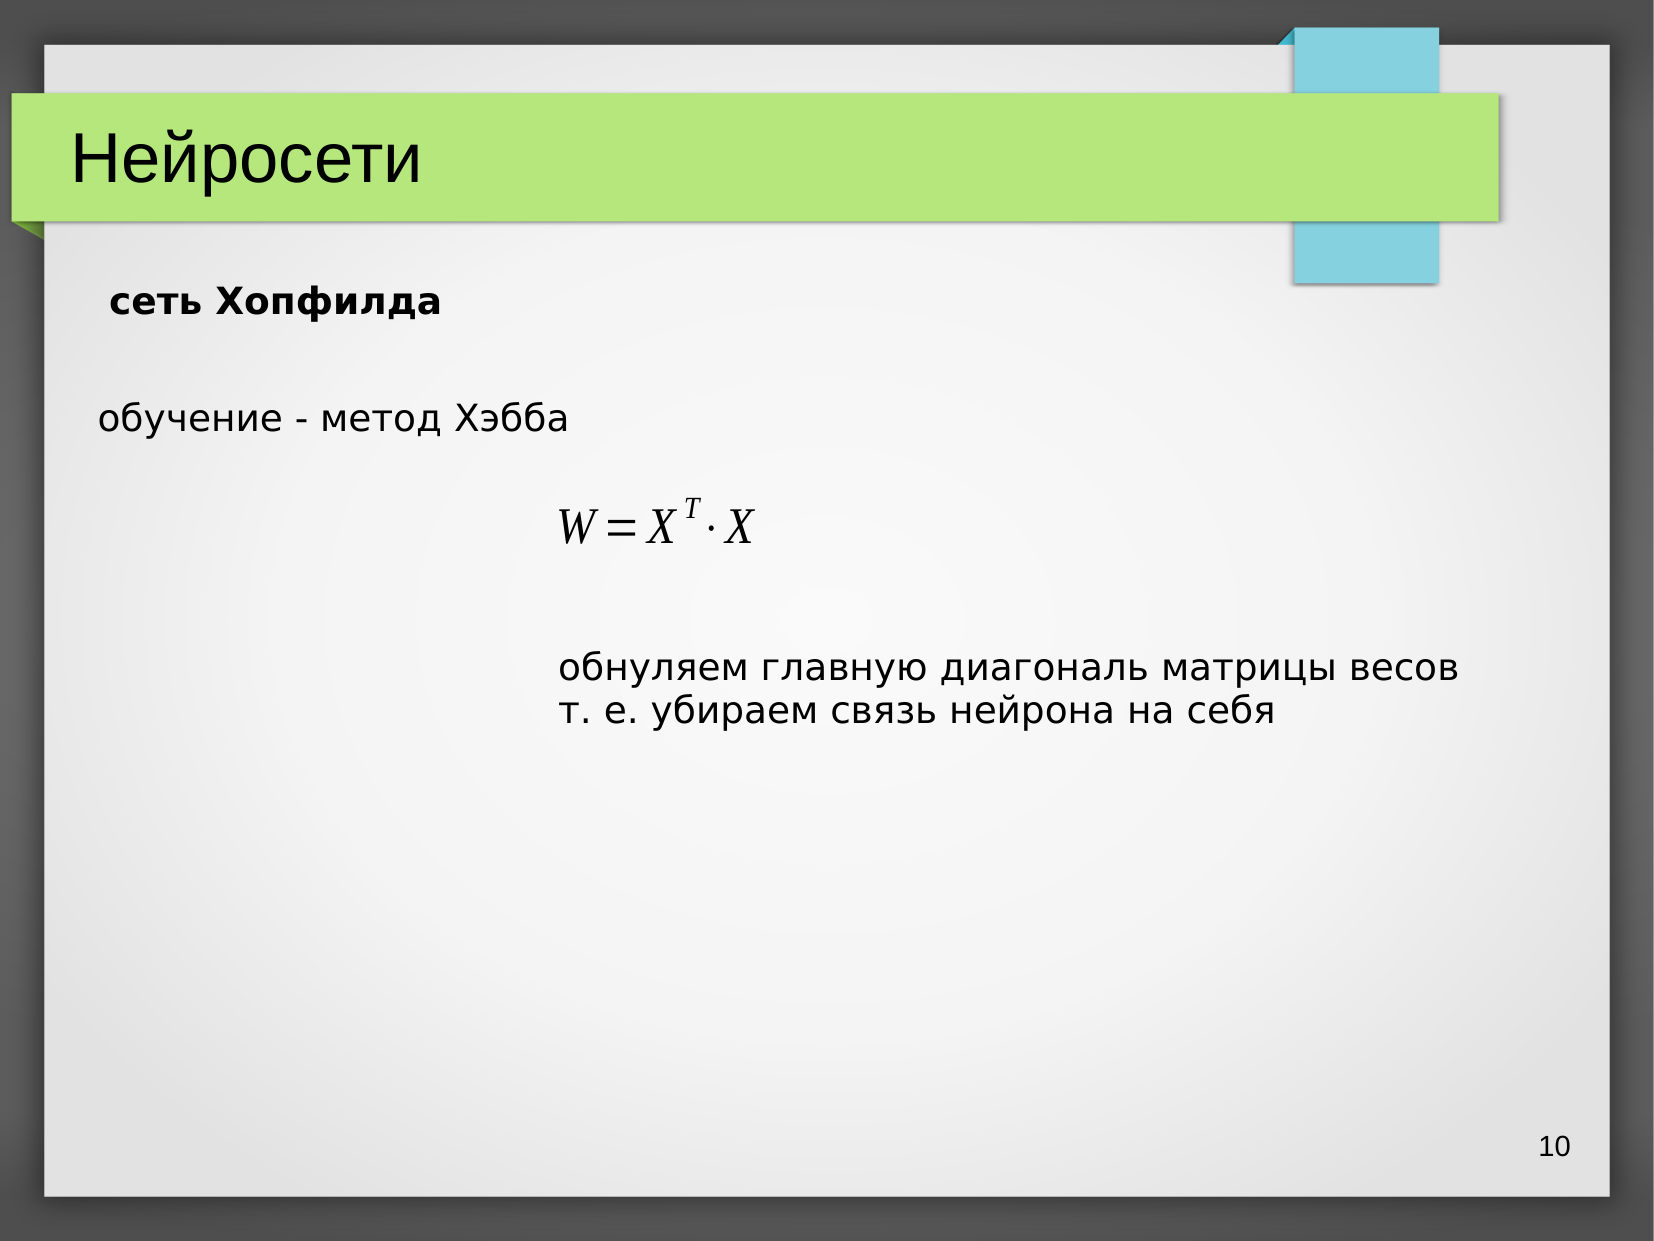

# Нейросети
сеть Хопфилда
обучение - метод Хэбба
обнуляем главную диагональ матрицы весов
т. е. убираем связь нейрона на себя
10